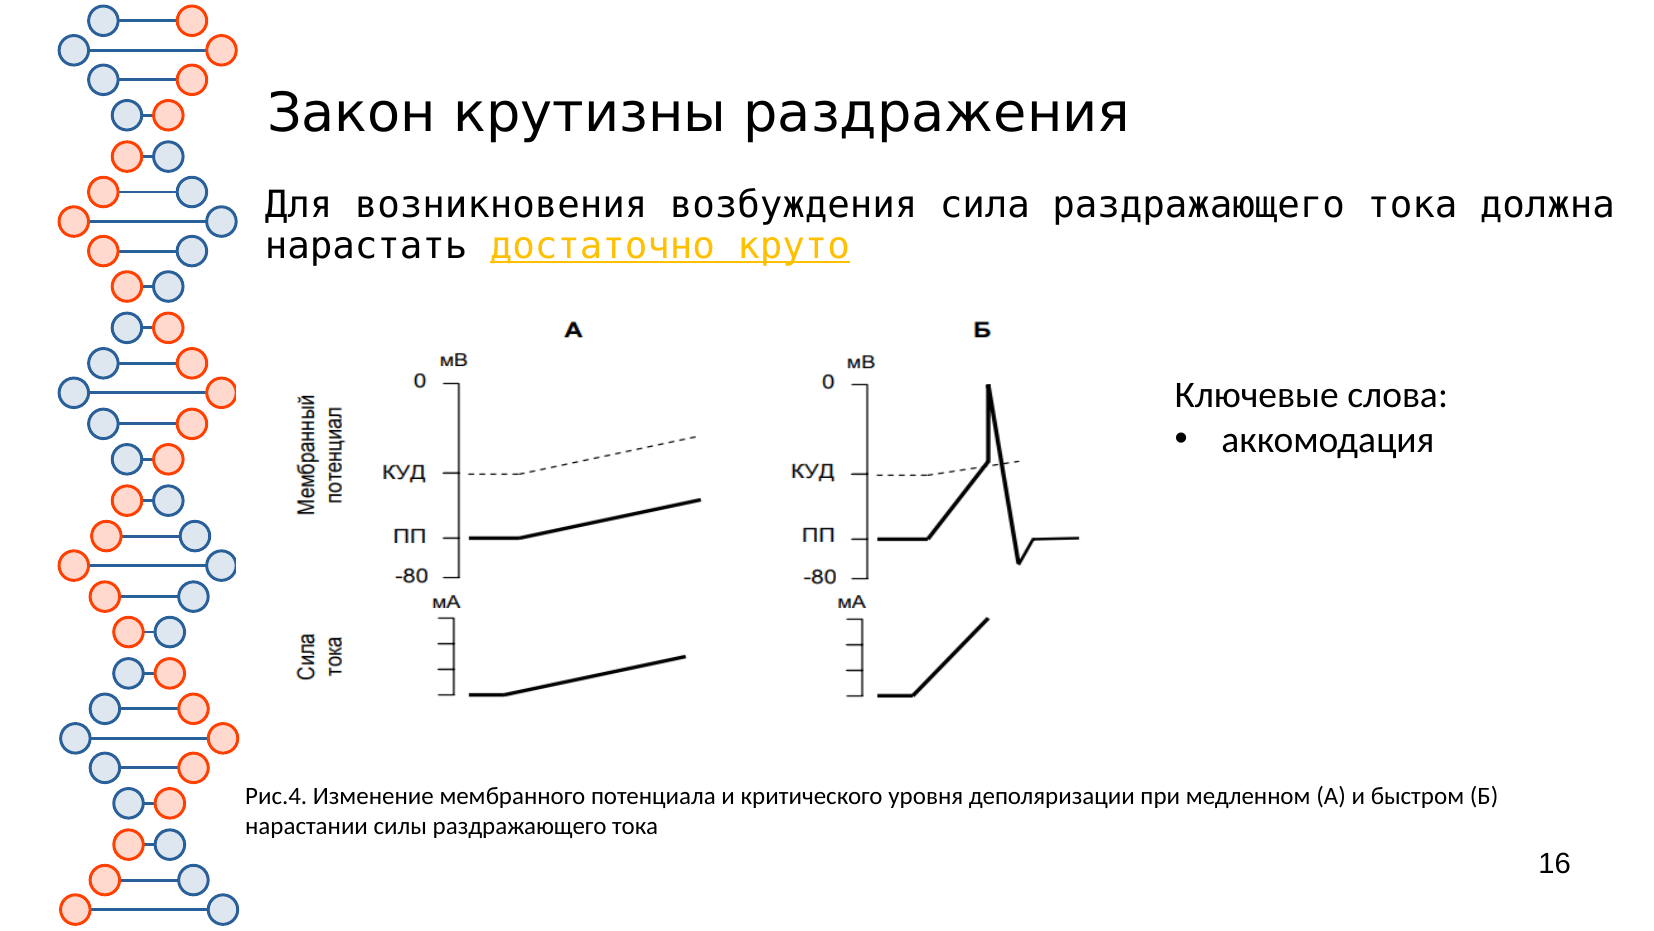

# Закон крутизны раздражения
Для возникновения возбуждения сила раздражающего тока должна нарастать достаточно круто
Ключевые слова:
аккомодация
Рис.4. Изменение мембранного потенциала и критического уровня деполяризации при медленном (А) и быстром (Б) нарастании силы раздражающего тока
16